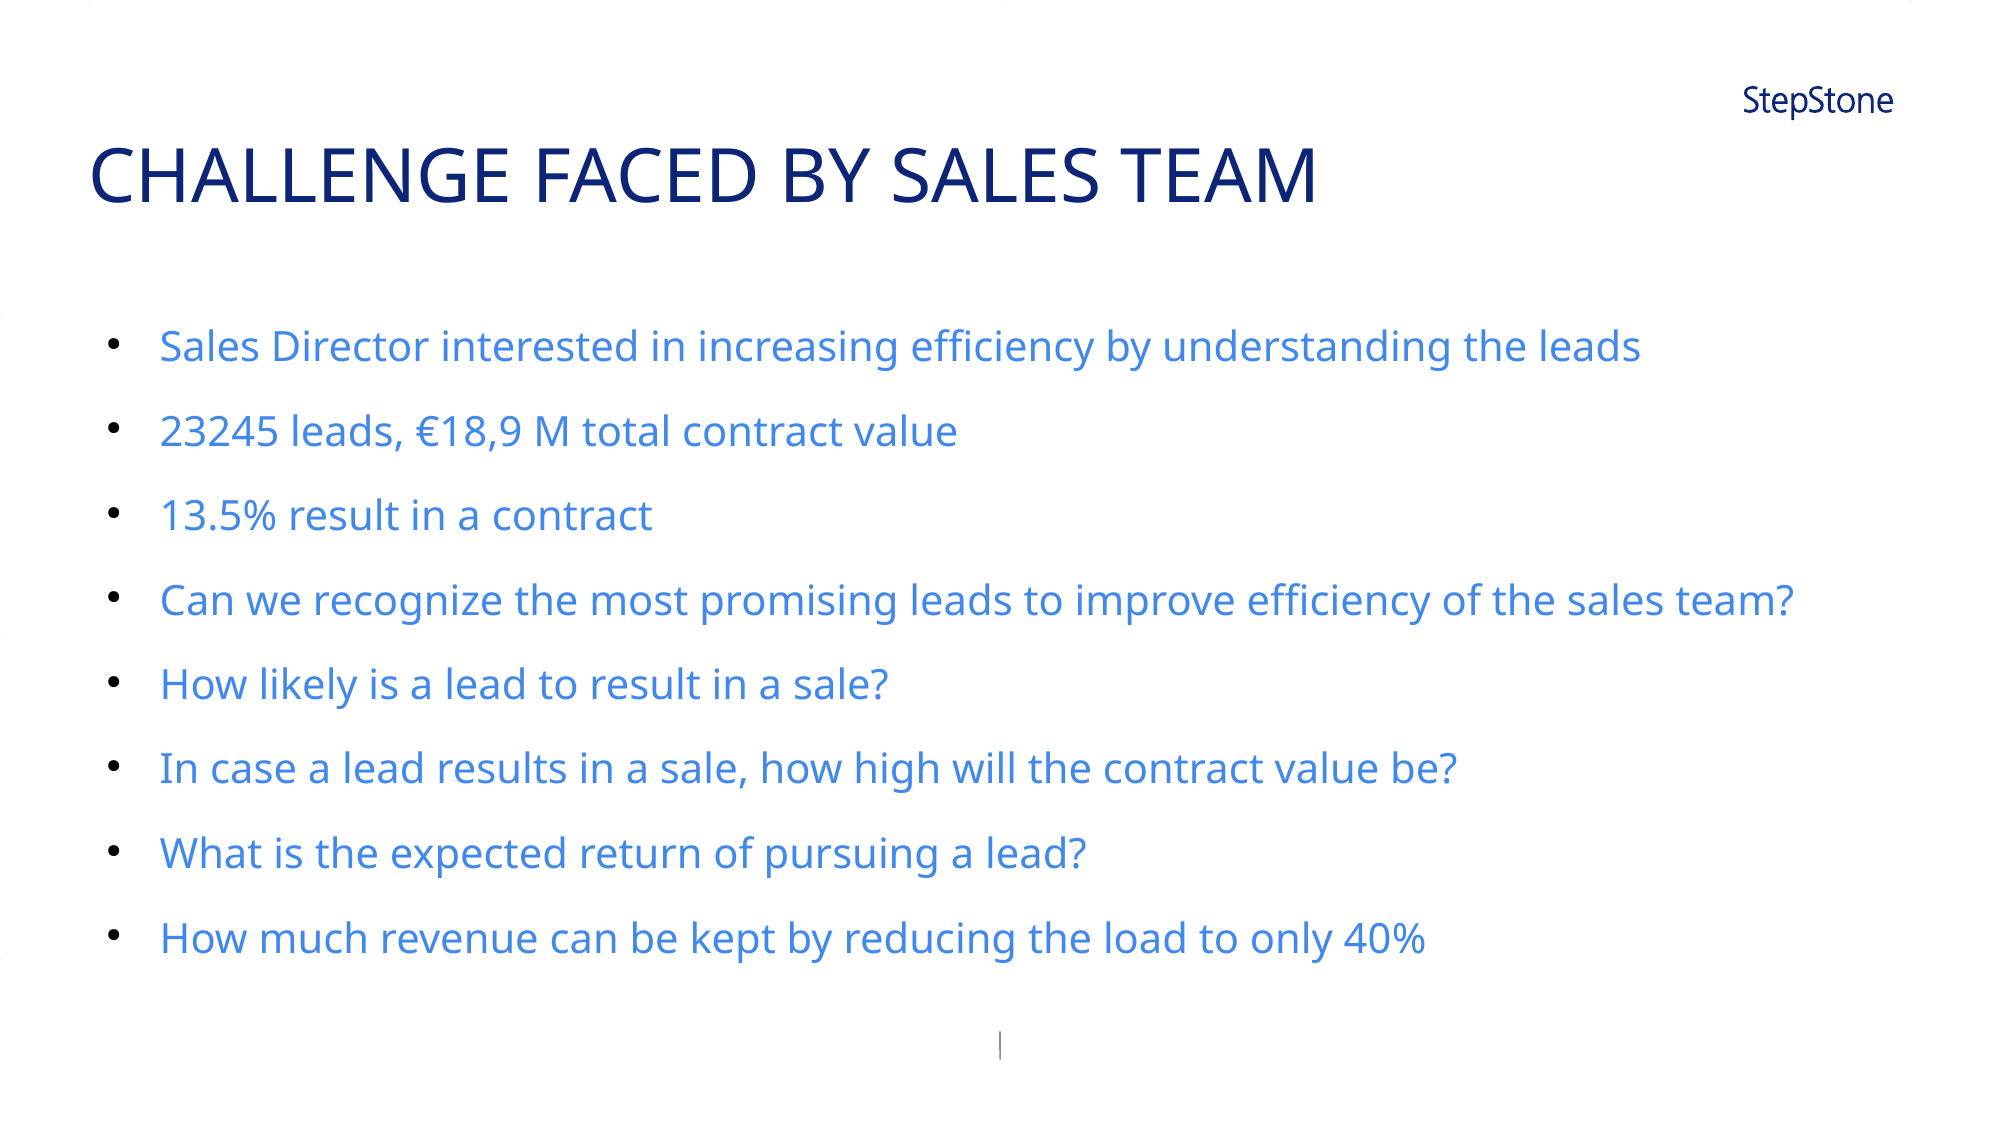

# Challenge faced by sales team
Sales Director interested in increasing efficiency by understanding the leads
23245 leads, €18,9 M total contract value
13.5% result in a contract
Can we recognize the most promising leads to improve efficiency of the sales team?
How likely is a lead to result in a sale?
In case a lead results in a sale, how high will the contract value be?
What is the expected return of pursuing a lead?
How much revenue can be kept by reducing the load to only 40%